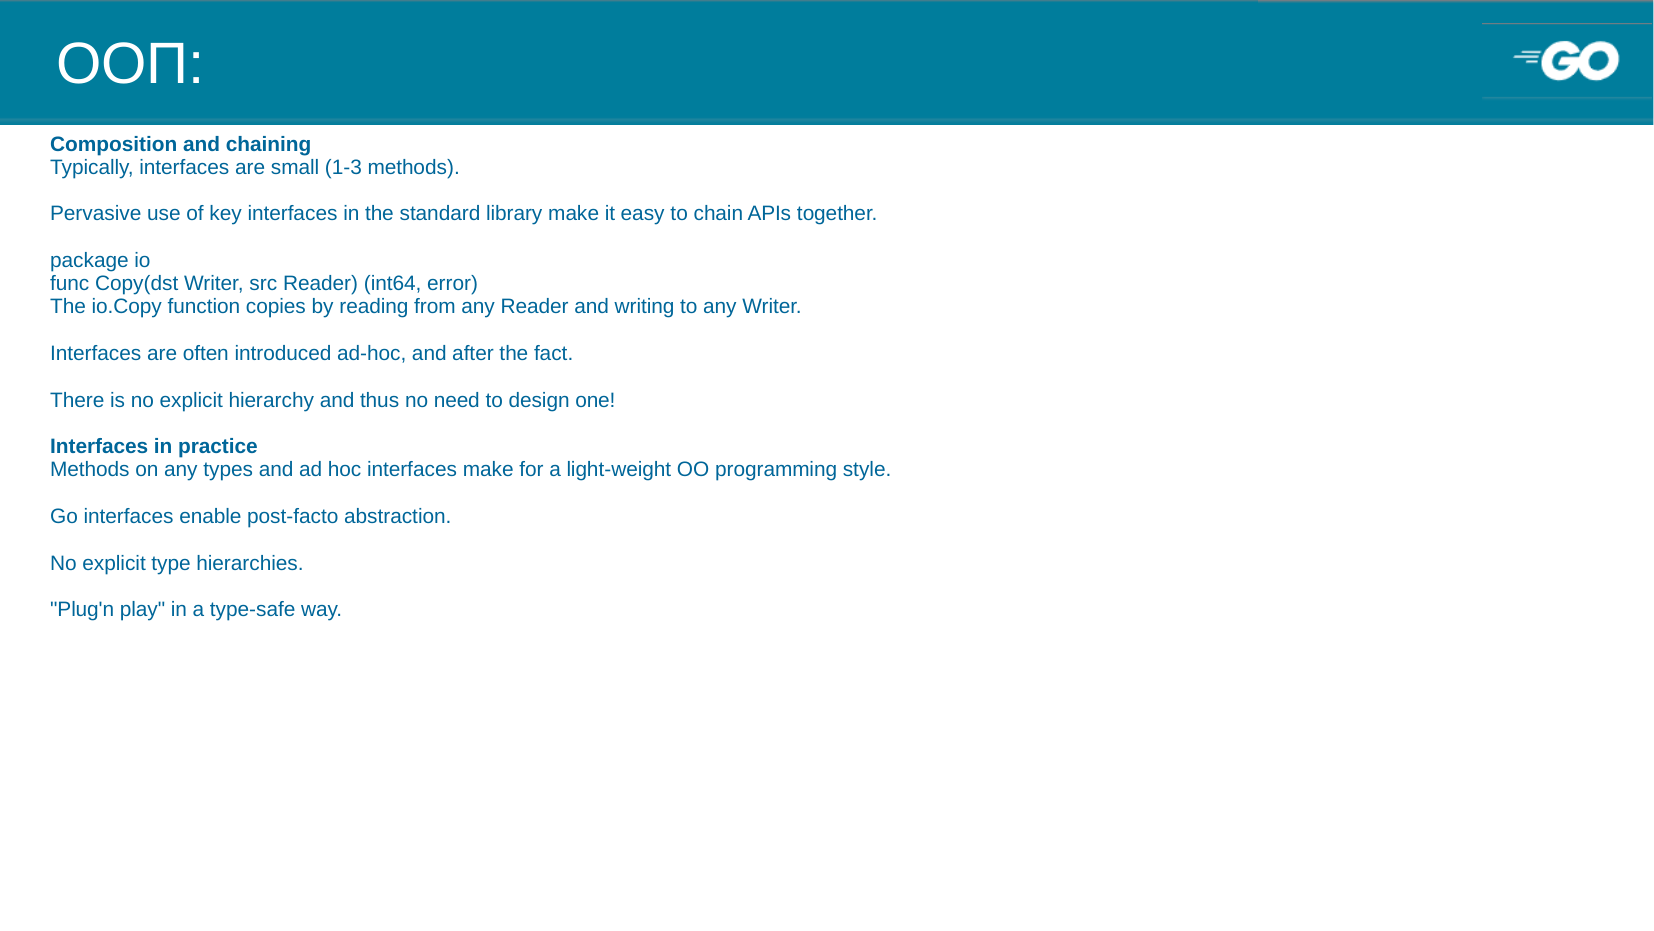

ООП:
Composition and chaining
Typically, interfaces are small (1-3 methods).
Pervasive use of key interfaces in the standard library make it easy to chain APIs together.
package io
func Copy(dst Writer, src Reader) (int64, error)
The io.Copy function copies by reading from any Reader and writing to any Writer.
Interfaces are often introduced ad-hoc, and after the fact.
There is no explicit hierarchy and thus no need to design one!
Interfaces in practice
Methods on any types and ad hoc interfaces make for a light-weight OO programming style.
Go interfaces enable post-facto abstraction.
No explicit type hierarchies.
"Plug'n play" in a type-safe way.